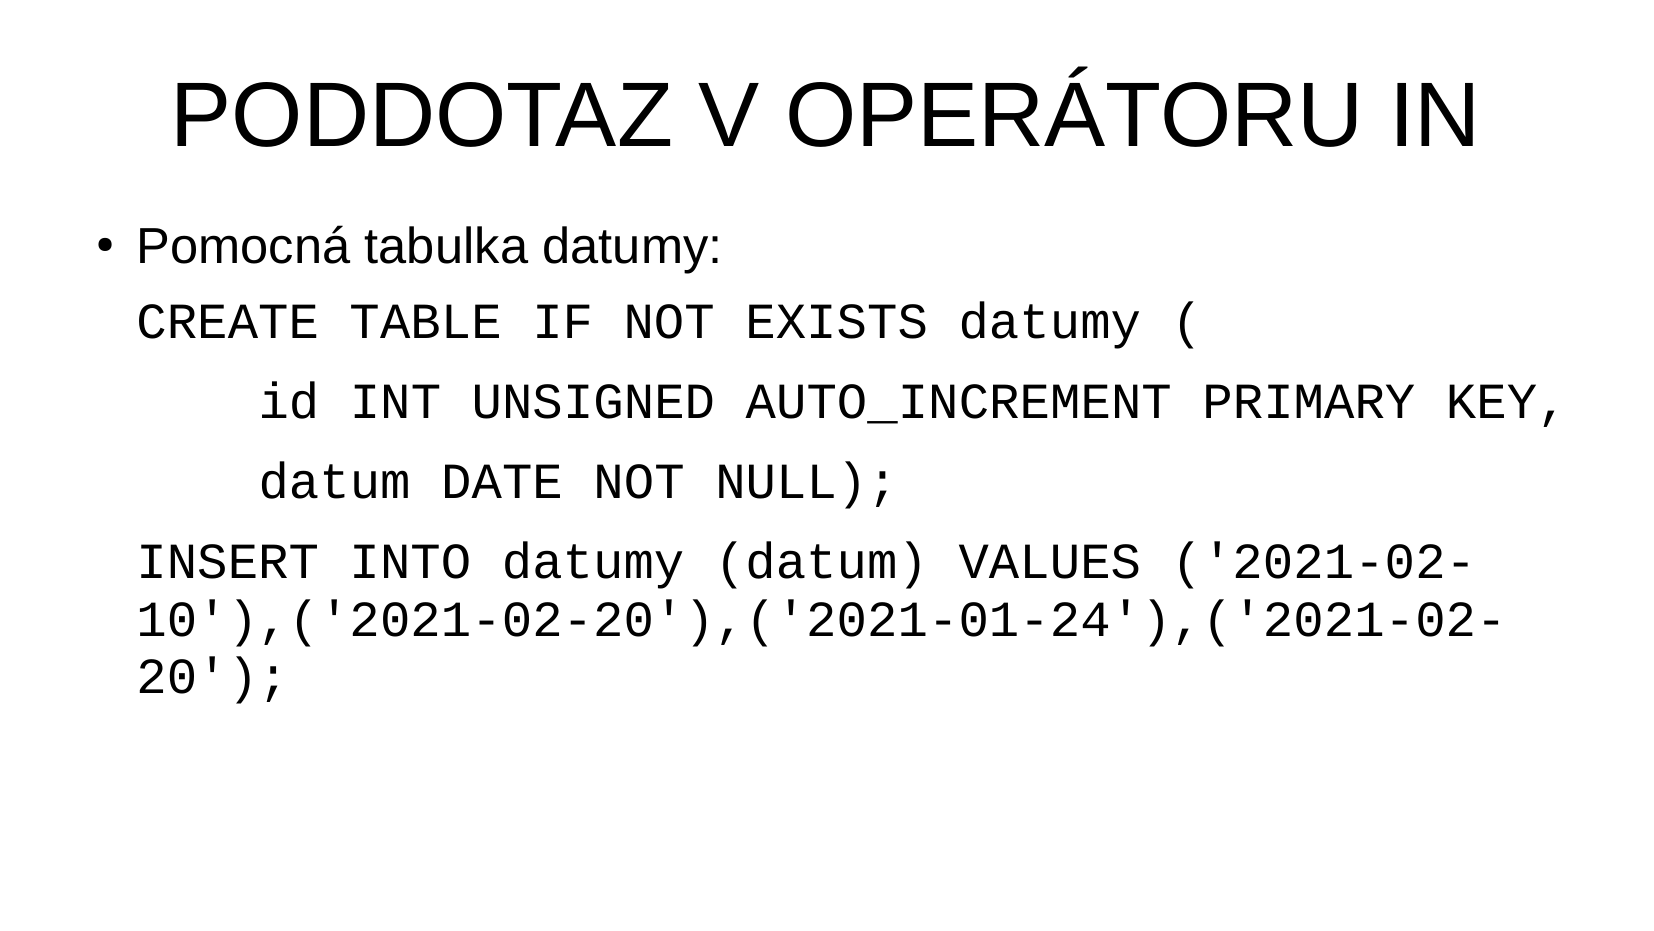

# PODDOTAZ V OPERÁTORU IN
Pomocná tabulka datumy:
CREATE TABLE IF NOT EXISTS datumy (
 id INT UNSIGNED AUTO_INCREMENT PRIMARY KEY,
 datum DATE NOT NULL);
INSERT INTO datumy (datum) VALUES ('2021-02-10'),('2021-02-20'),('2021-01-24'),('2021-02-20');